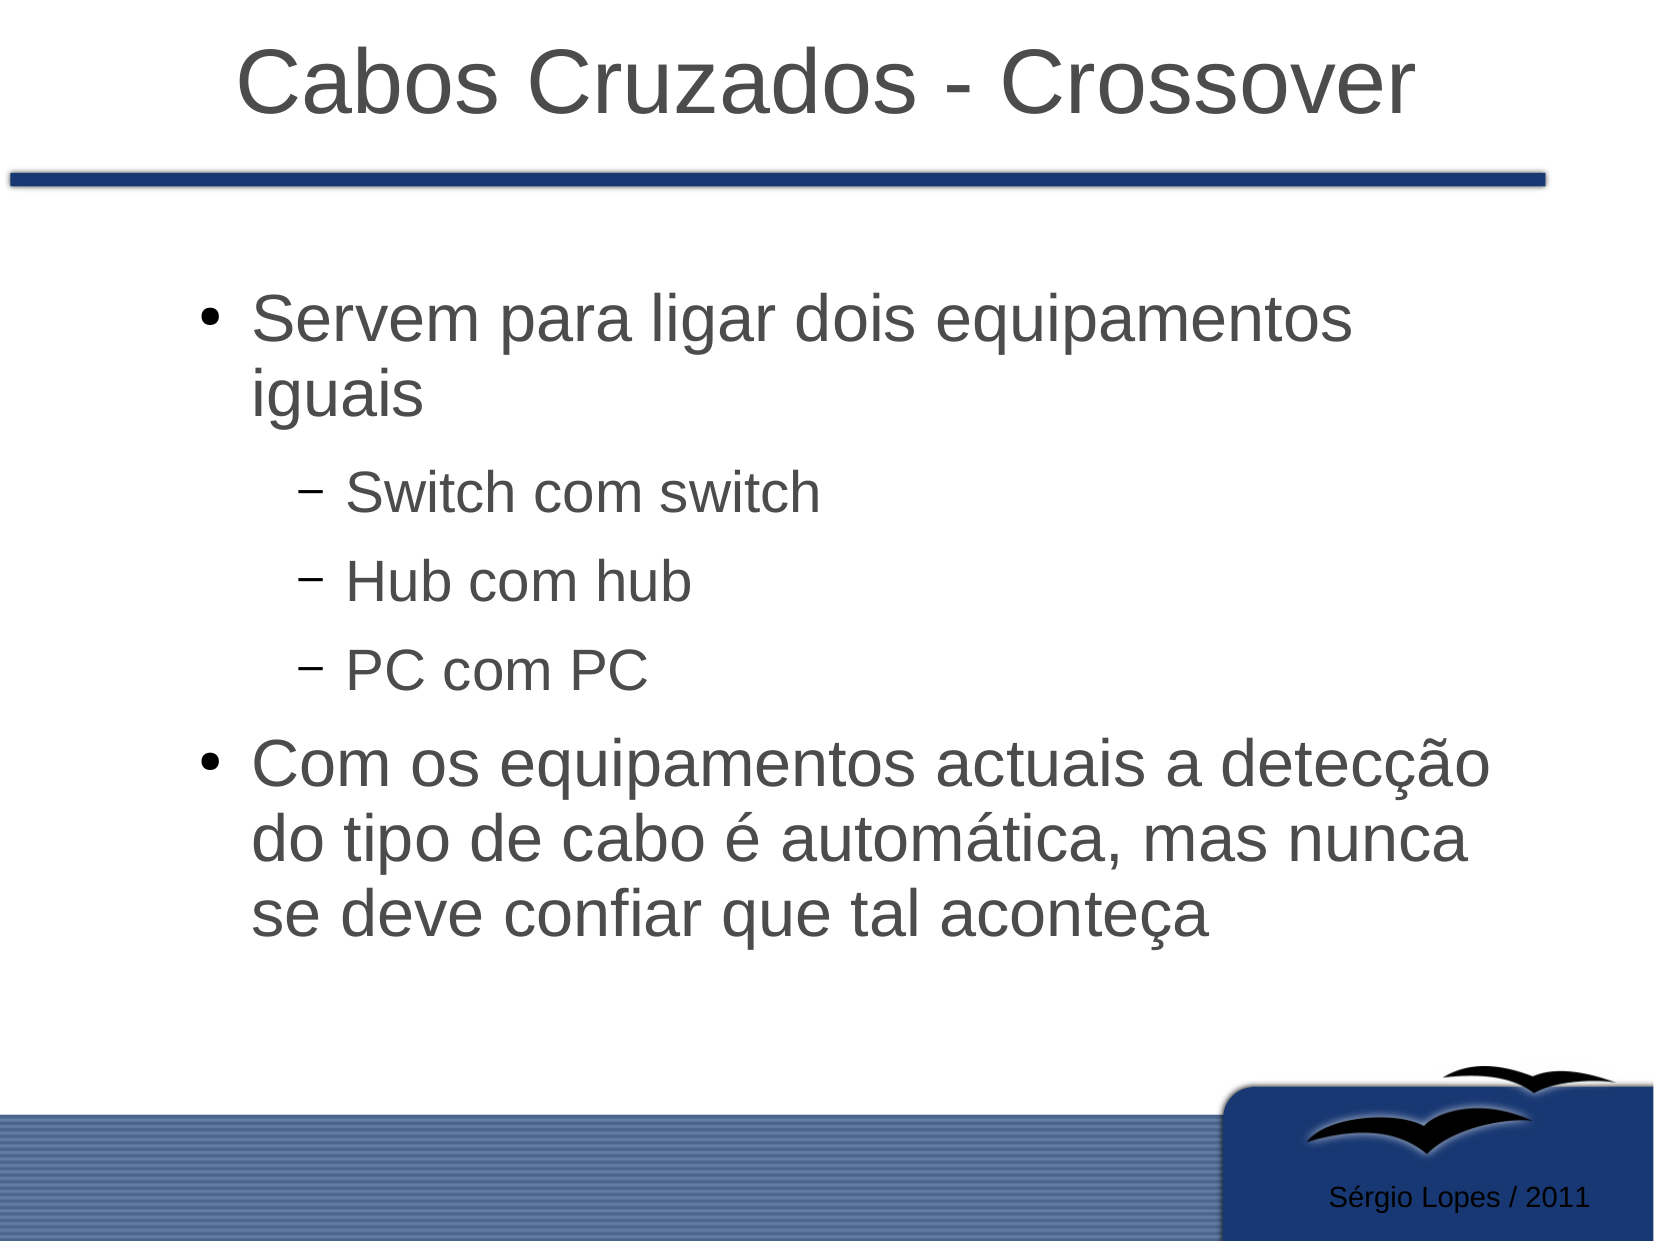

# Cabos Cruzados - Crossover
Servem para ligar dois equipamentos iguais
Switch com switch
Hub com hub
PC com PC
Com os equipamentos actuais a detecção do tipo de cabo é automática, mas nunca se deve confiar que tal aconteça
Sérgio Lopes / 2011